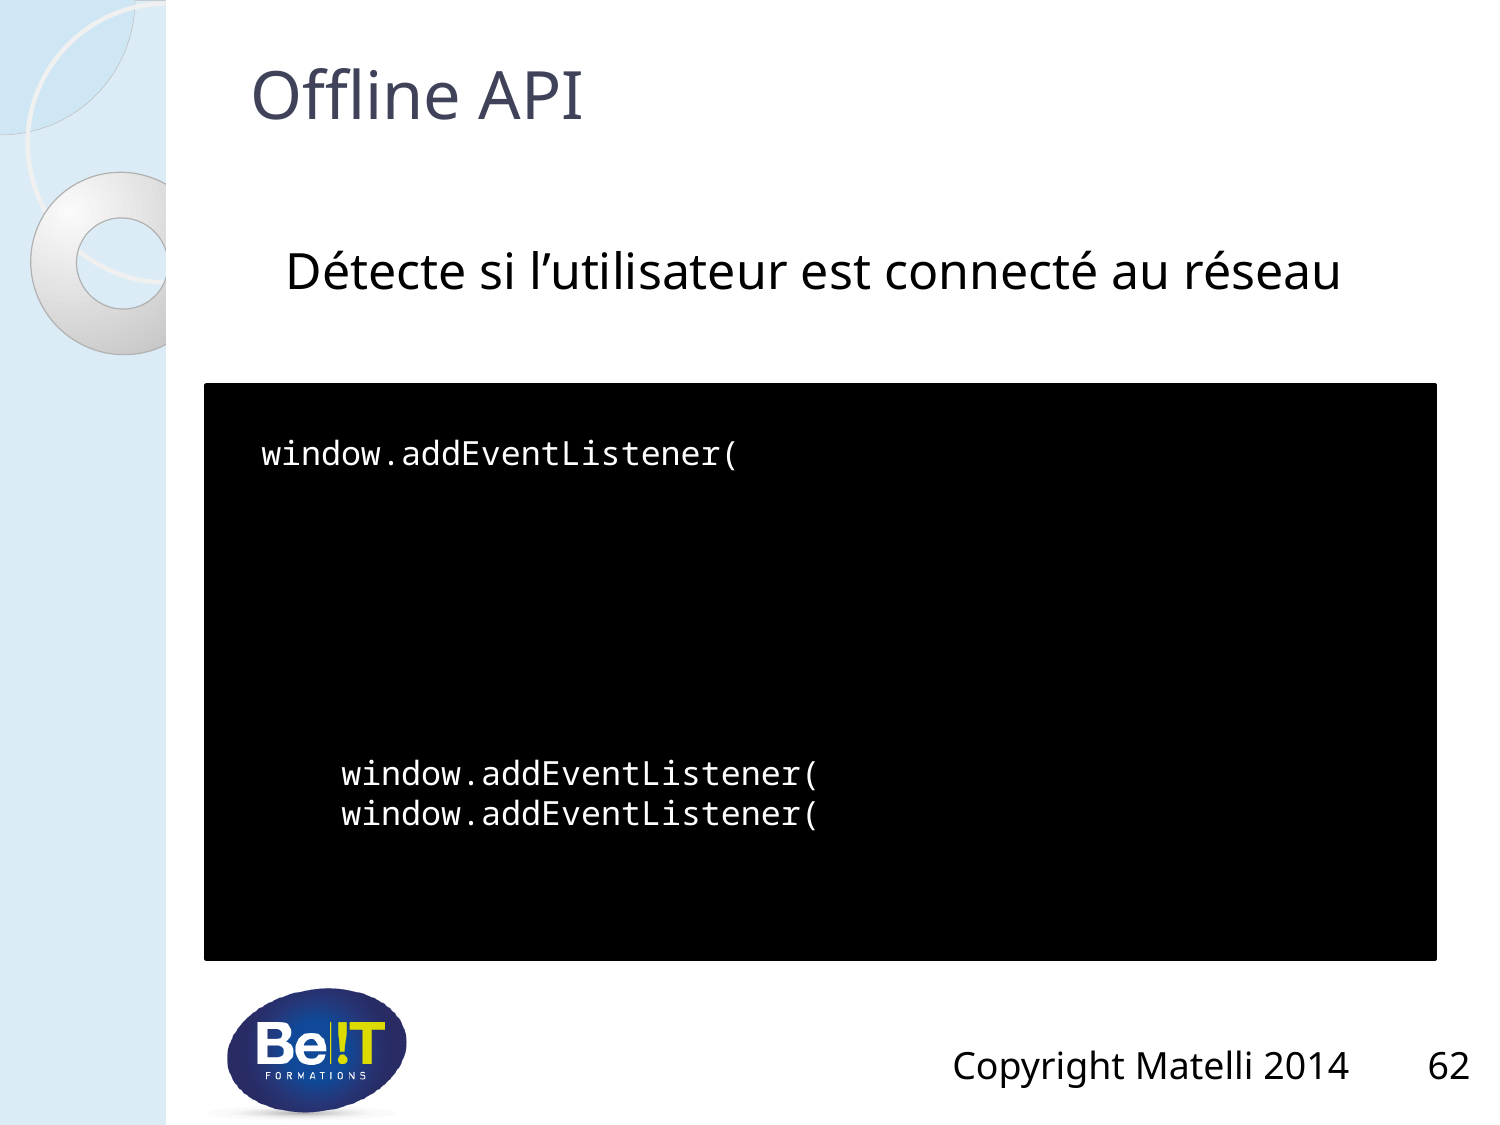

# Offline API
Détecte si l’utilisateur est connecté au réseau
 window.addEventListener("load", function () {
 var status = document.querySelector(".isOnline");
 var updateStatus = function () {
 status.innerHTML = navigator.onLine ?
	 "online" : "offline";
 }
 window.addEventListener("online", updateStatus);
 window.addEventListener("offline", updateStatus);
 updateStatus();
 });
Copyright Matelli 2014